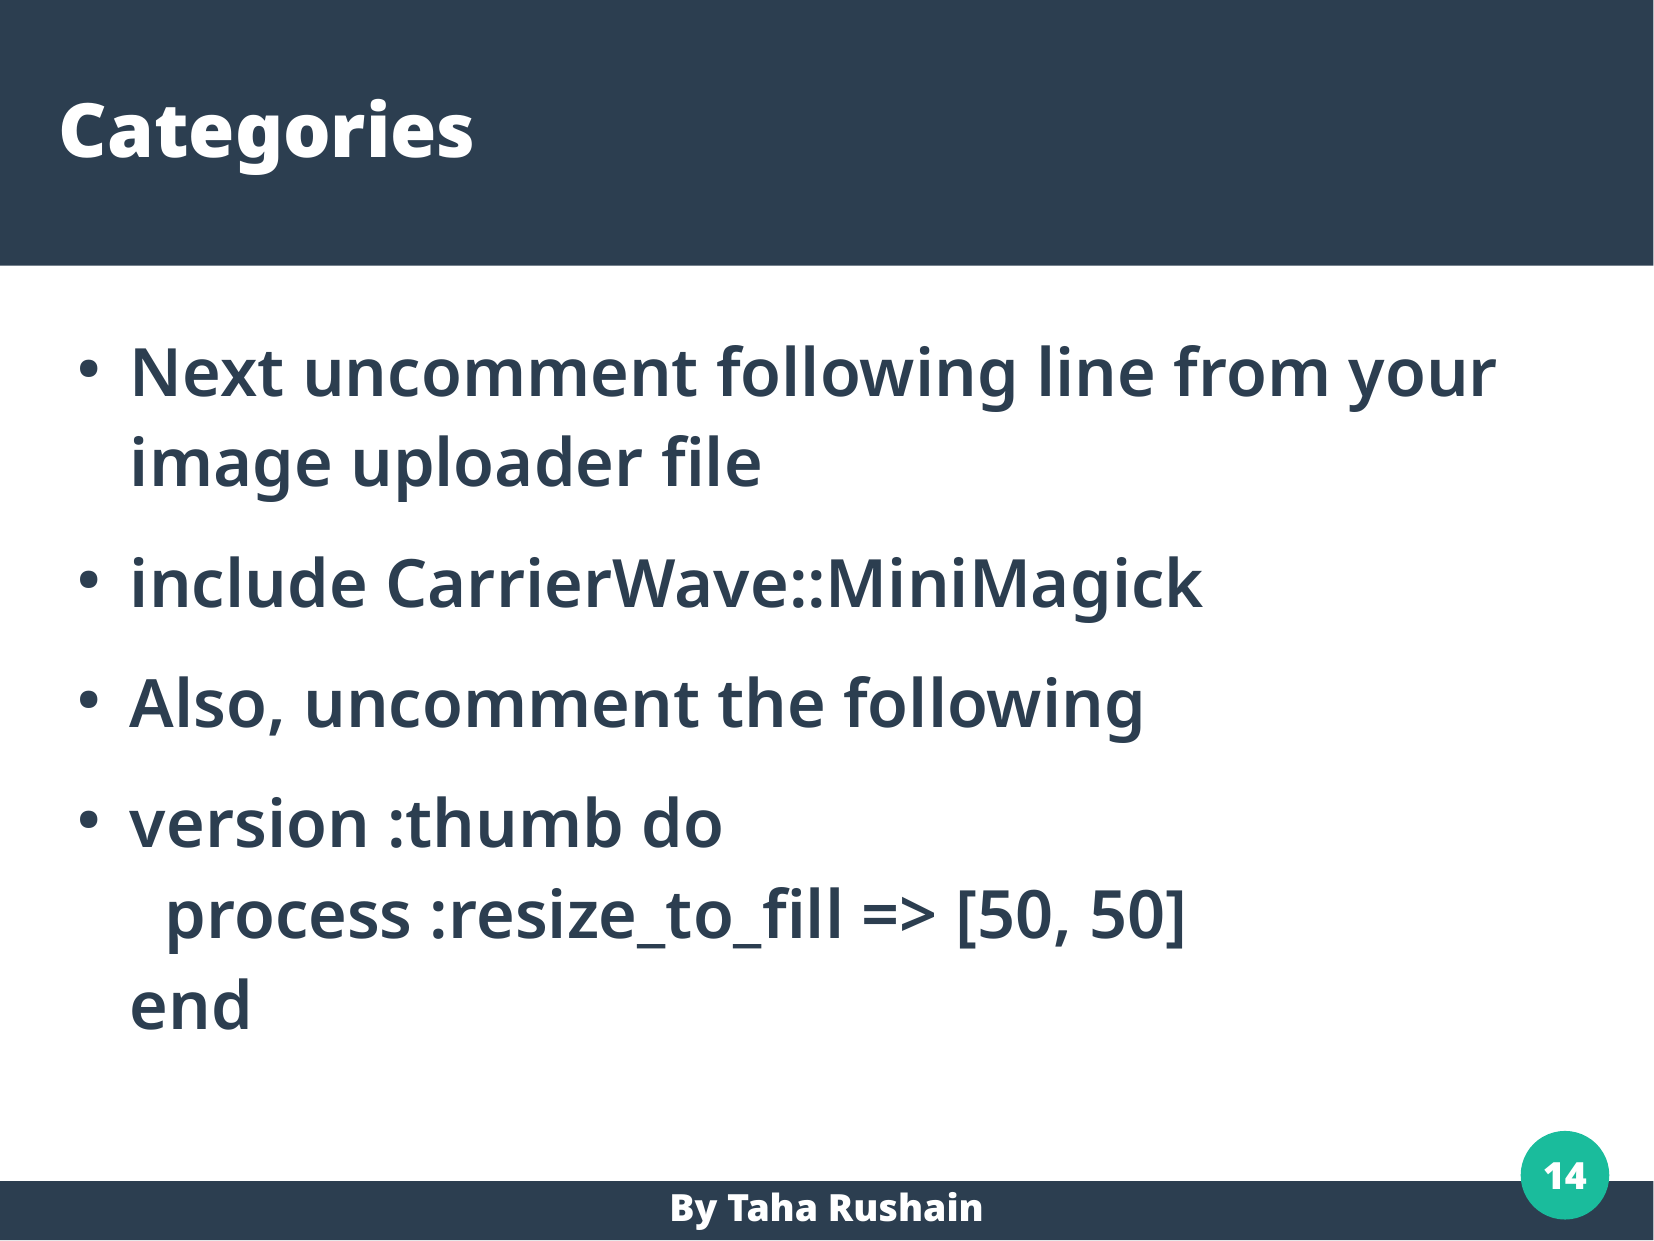

# Categories
Next uncomment following line from your image uploader file
include CarrierWave::MiniMagick
Also, uncomment the following
version :thumb do
 process :resize_to_fill => [50, 50]
end
14
By Taha Rushain